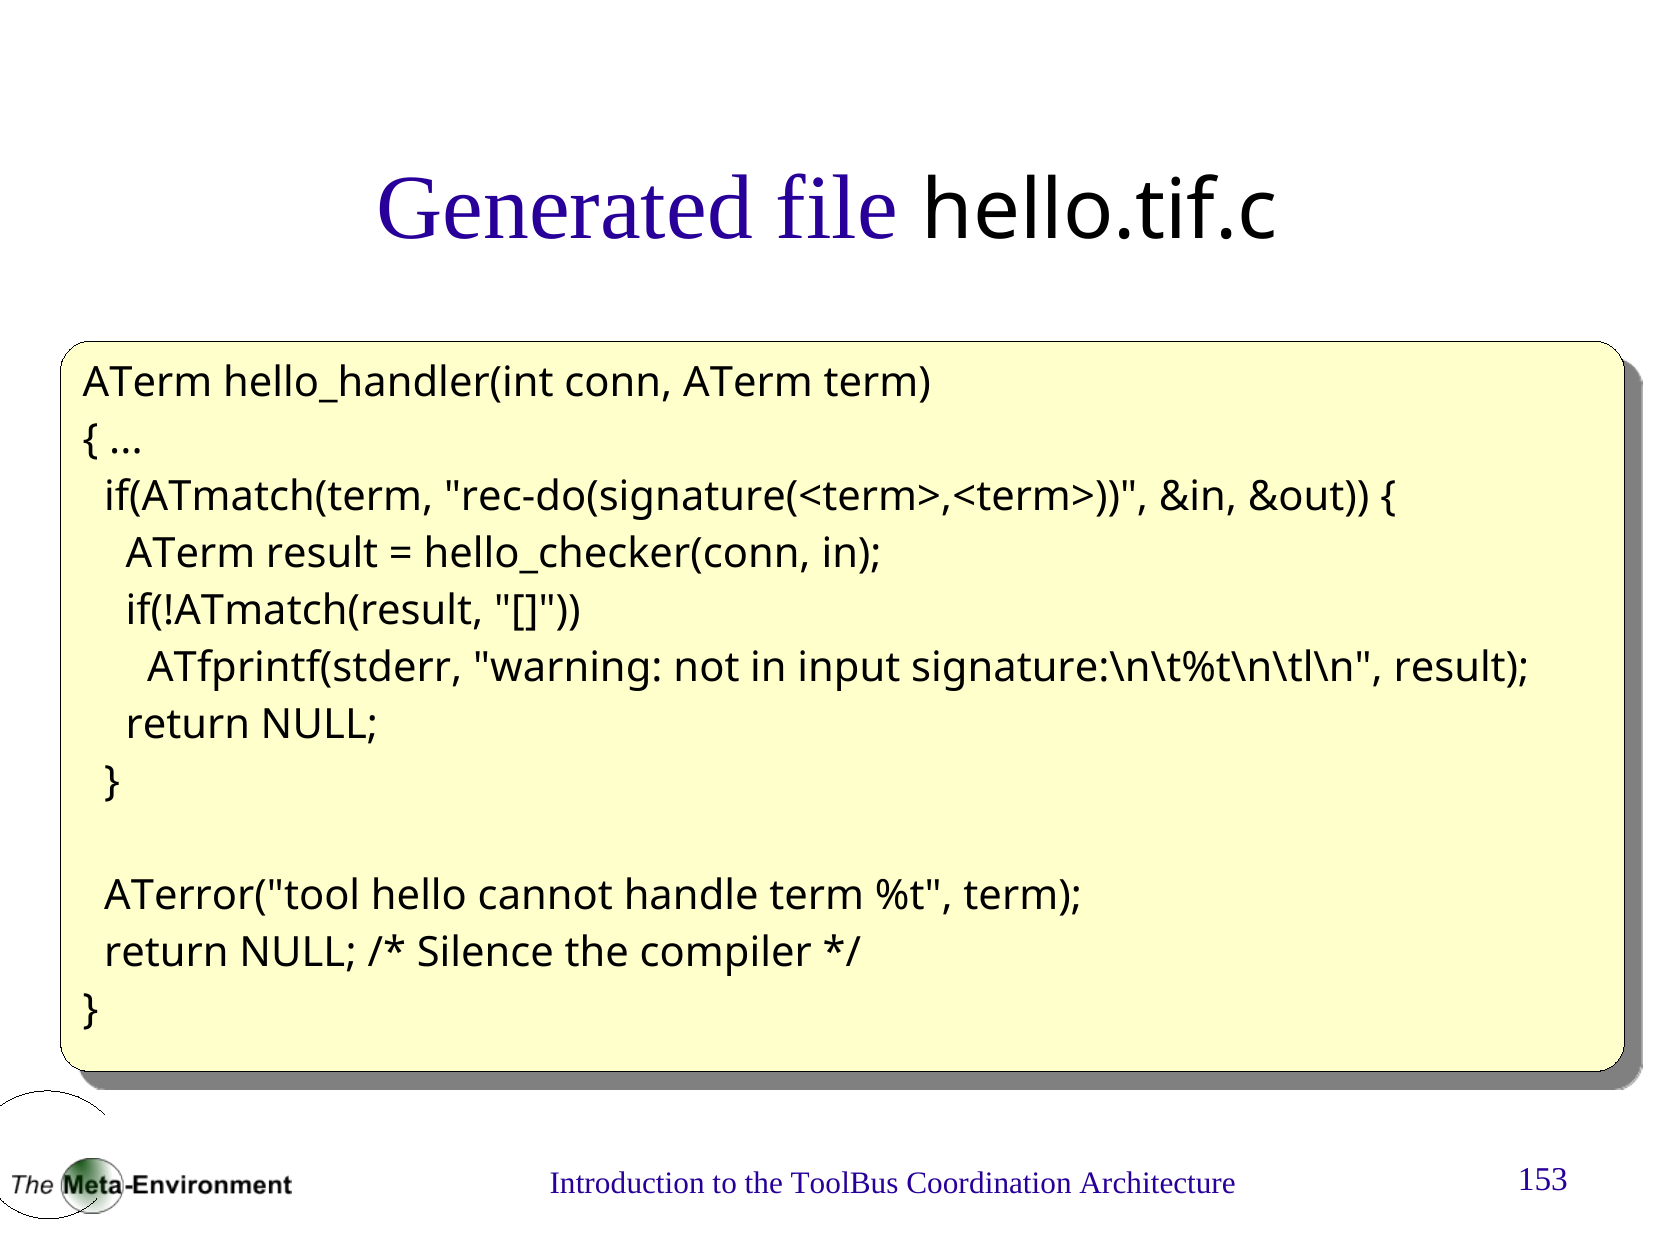

# Generated file hello.tif.c
ATerm hello_handler(int conn, ATerm term)
{ ...
 if(ATmatch(term, "rec-do(signature(<term>,<term>))", &in, &out)) {
 ATerm result = hello_checker(conn, in);
 if(!ATmatch(result, "[]"))
 ATfprintf(stderr, "warning: not in input signature:\n\t%t\n\tl\n", result);
 return NULL;
 }
 ATerror("tool hello cannot handle term %t", term);
 return NULL; /* Silence the compiler */
}